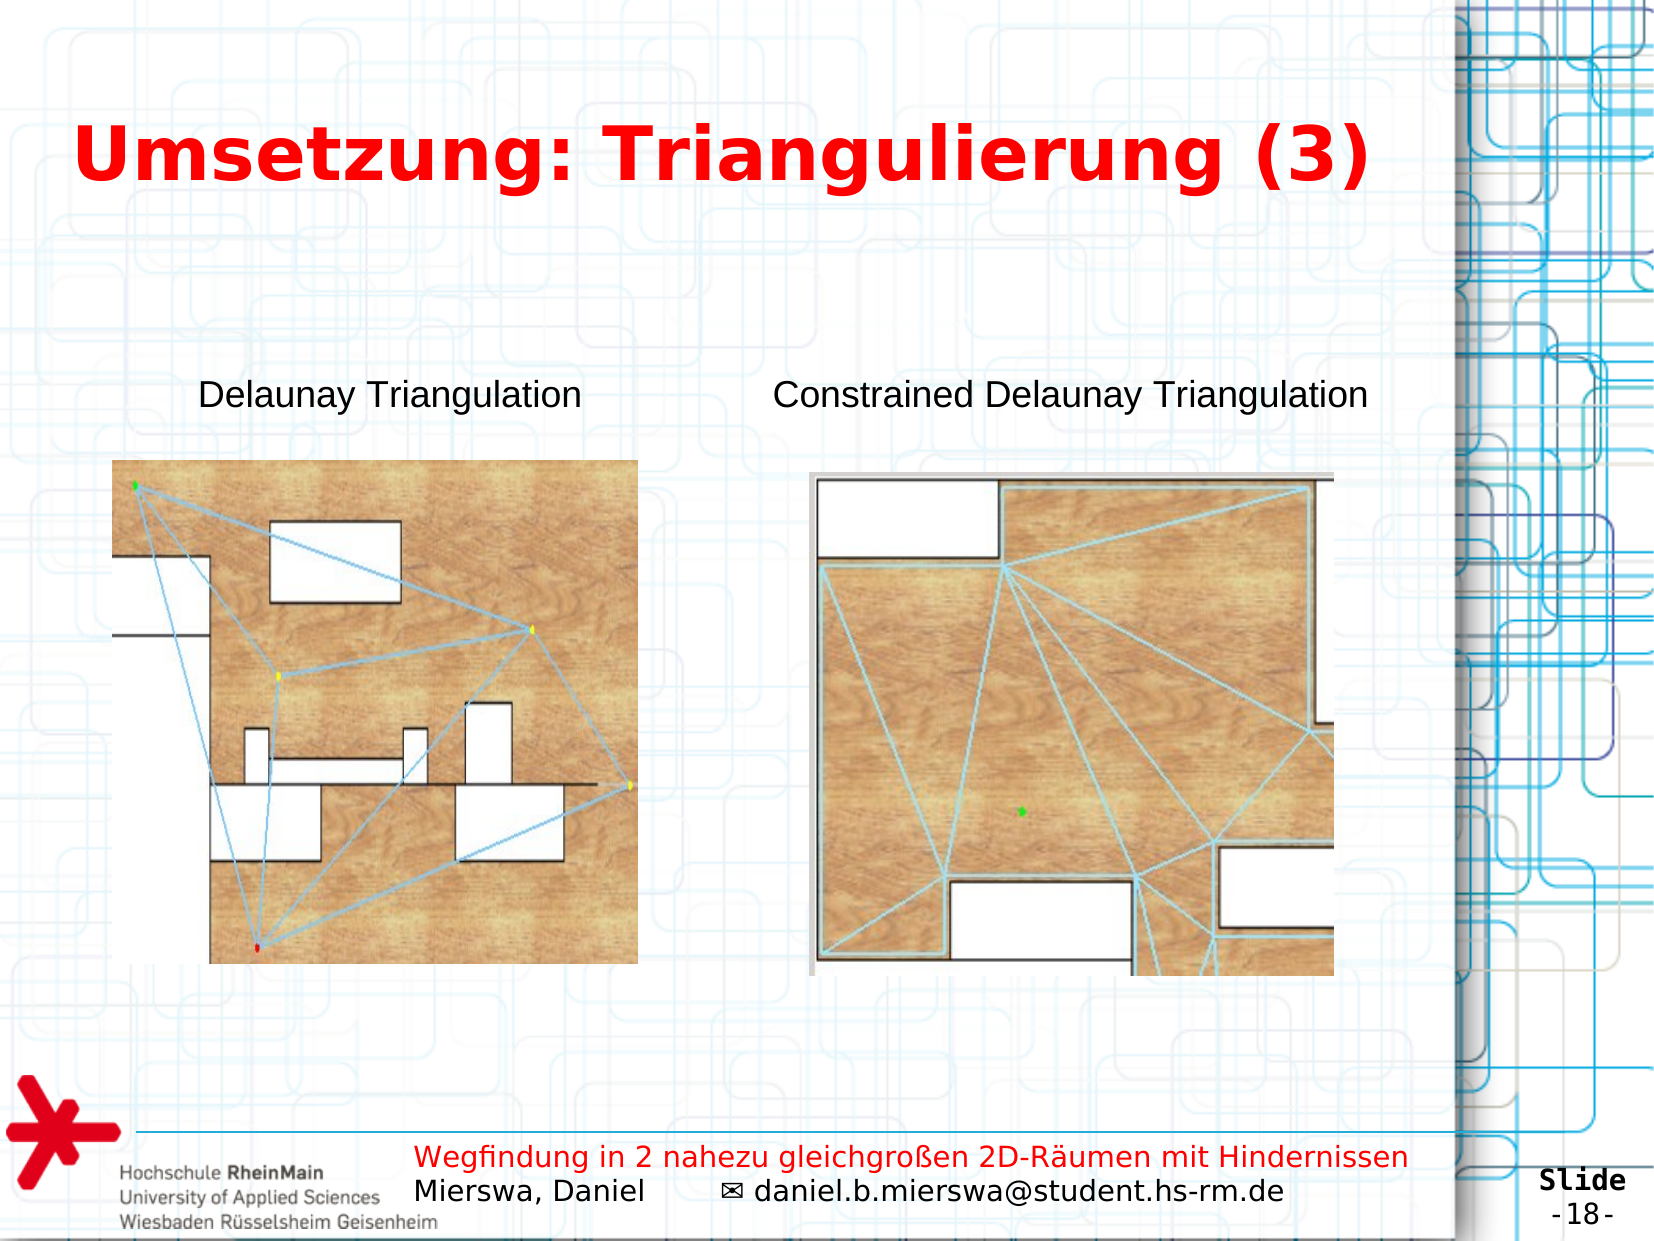

# Umsetzung: Triangulierung (3)
Delaunay Triangulation
Constrained Delaunay Triangulation
18